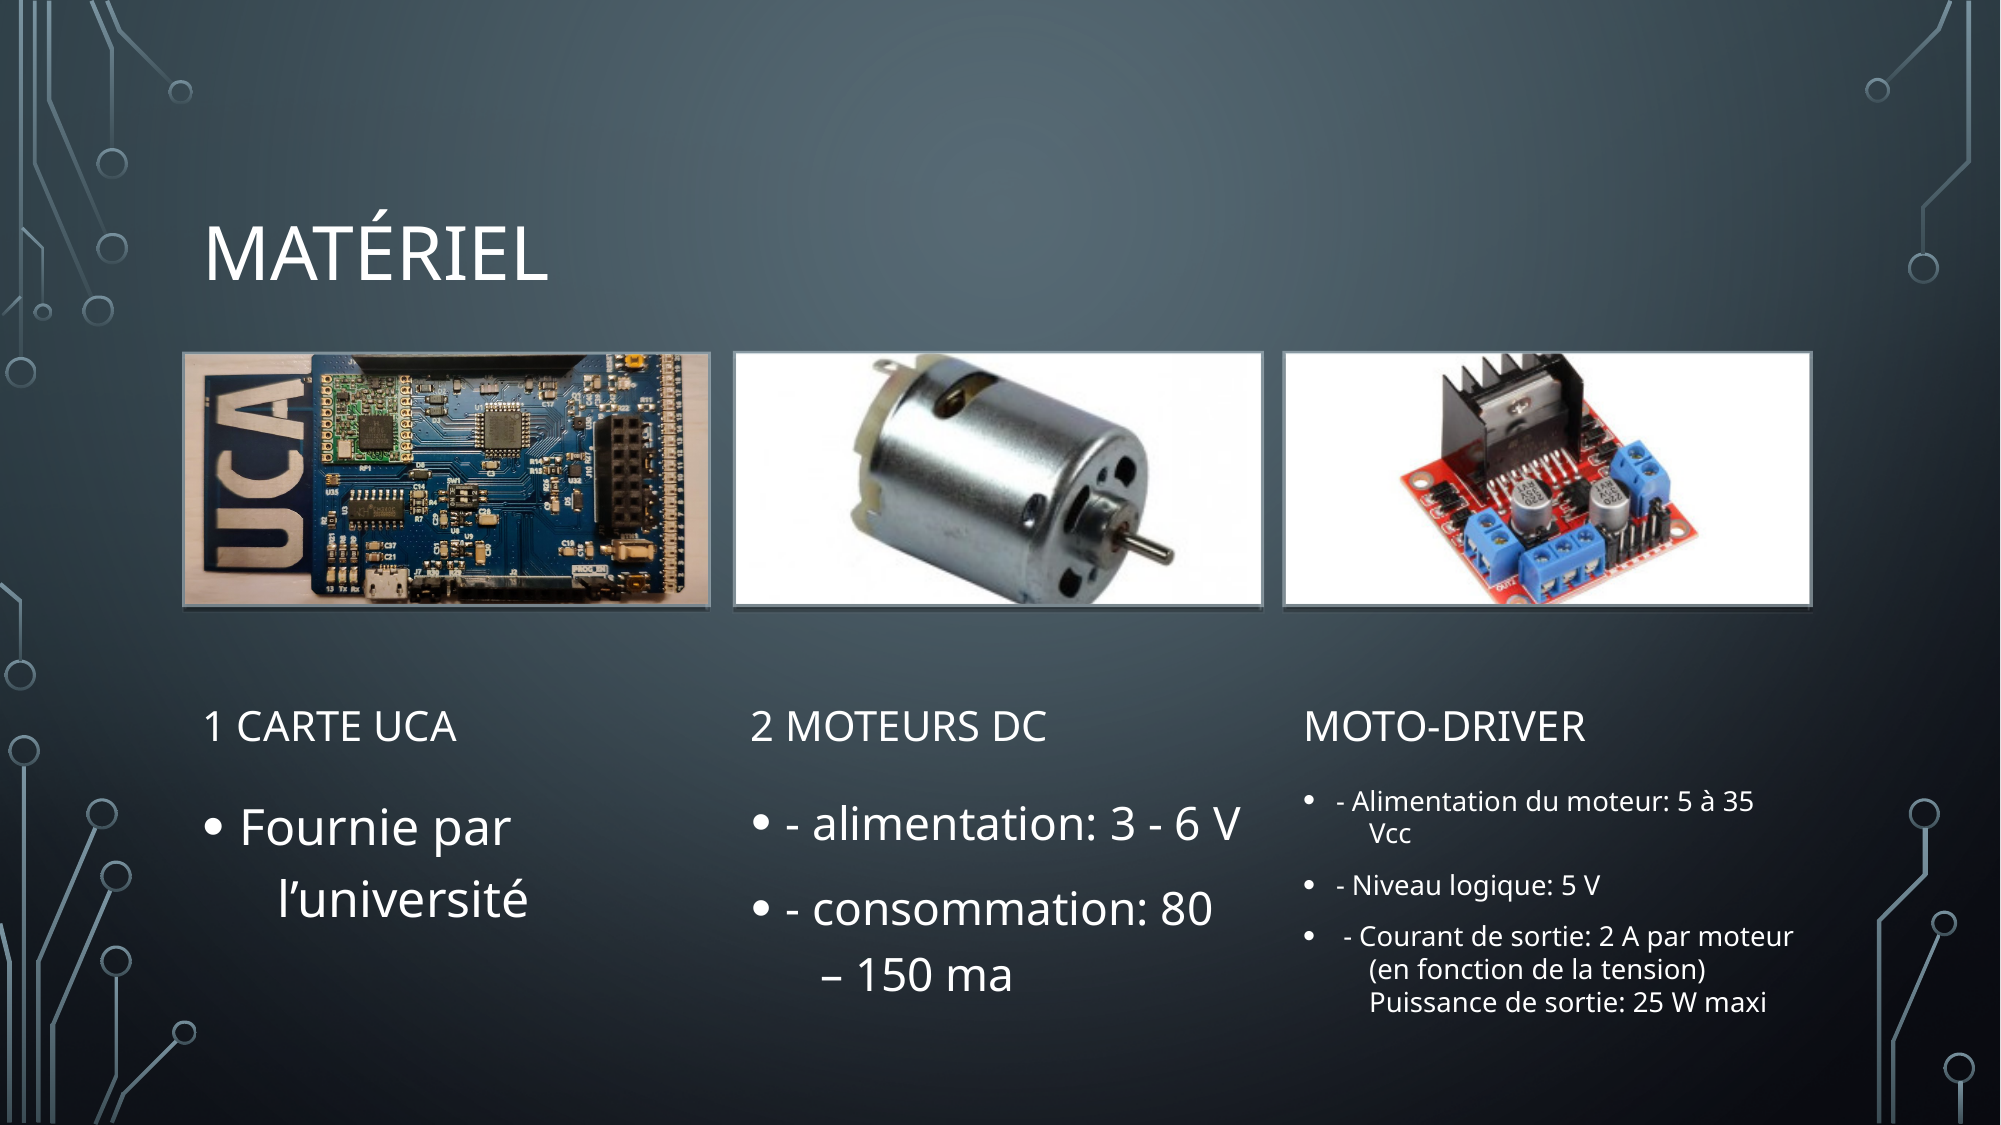

# Matériel
Moto-driver
2 Moteurs dc
1 Carte UCA
Fournie par l’université
- alimentation: 3 - 6 V
- consommation: 80 – 150 ma
- Alimentation du moteur: 5 à 35 Vcc
- Niveau logique: 5 V
 - Courant de sortie: 2 A par moteur (en fonction de la tension) Puissance de sortie: 25 W maxi